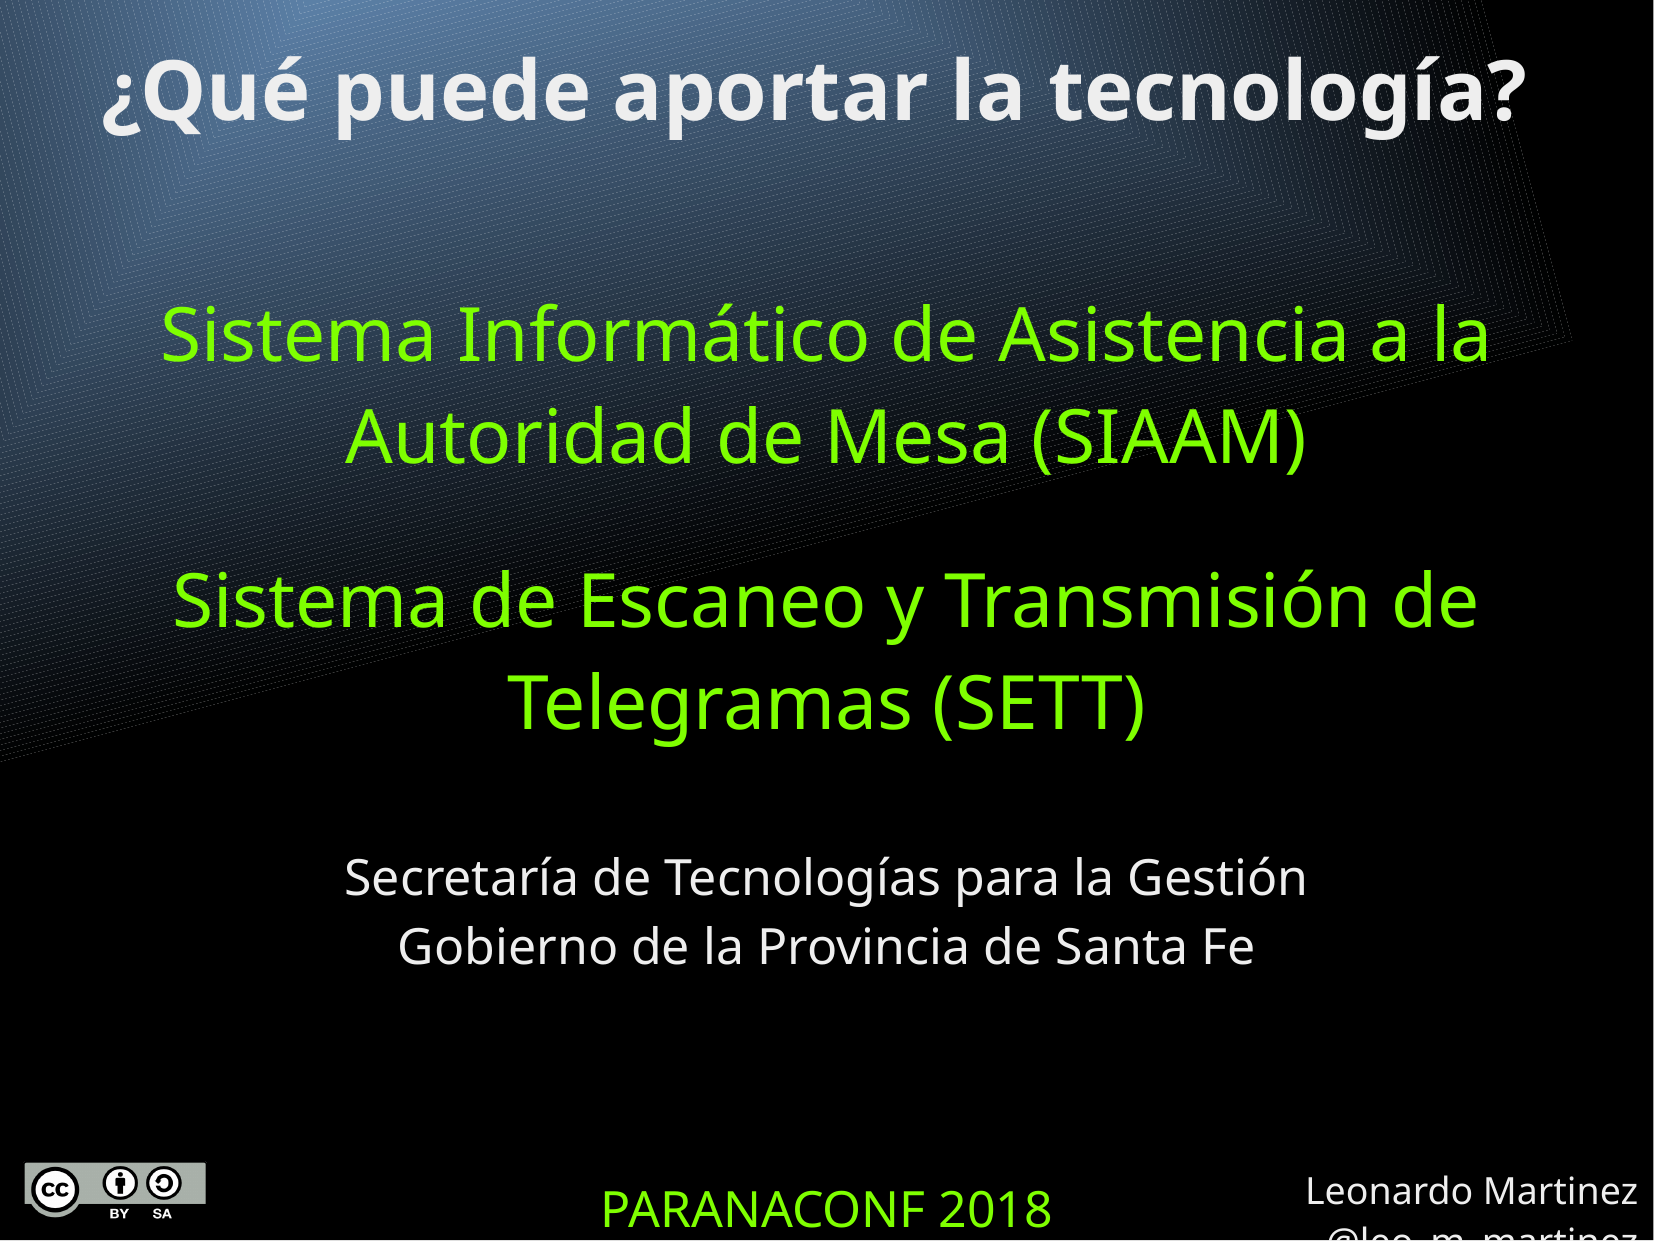

# ¿Qué puede aportar la tecnología?
Sistema Informático de Asistencia a la Autoridad de Mesa (SIAAM)
Sistema de Escaneo y Transmisión de Telegramas (SETT)
Secretaría de Tecnologías para la Gestión
Gobierno de la Provincia de Santa Fe
Leonardo Martinez
@leo_m_martinez
PARANACONF 2018